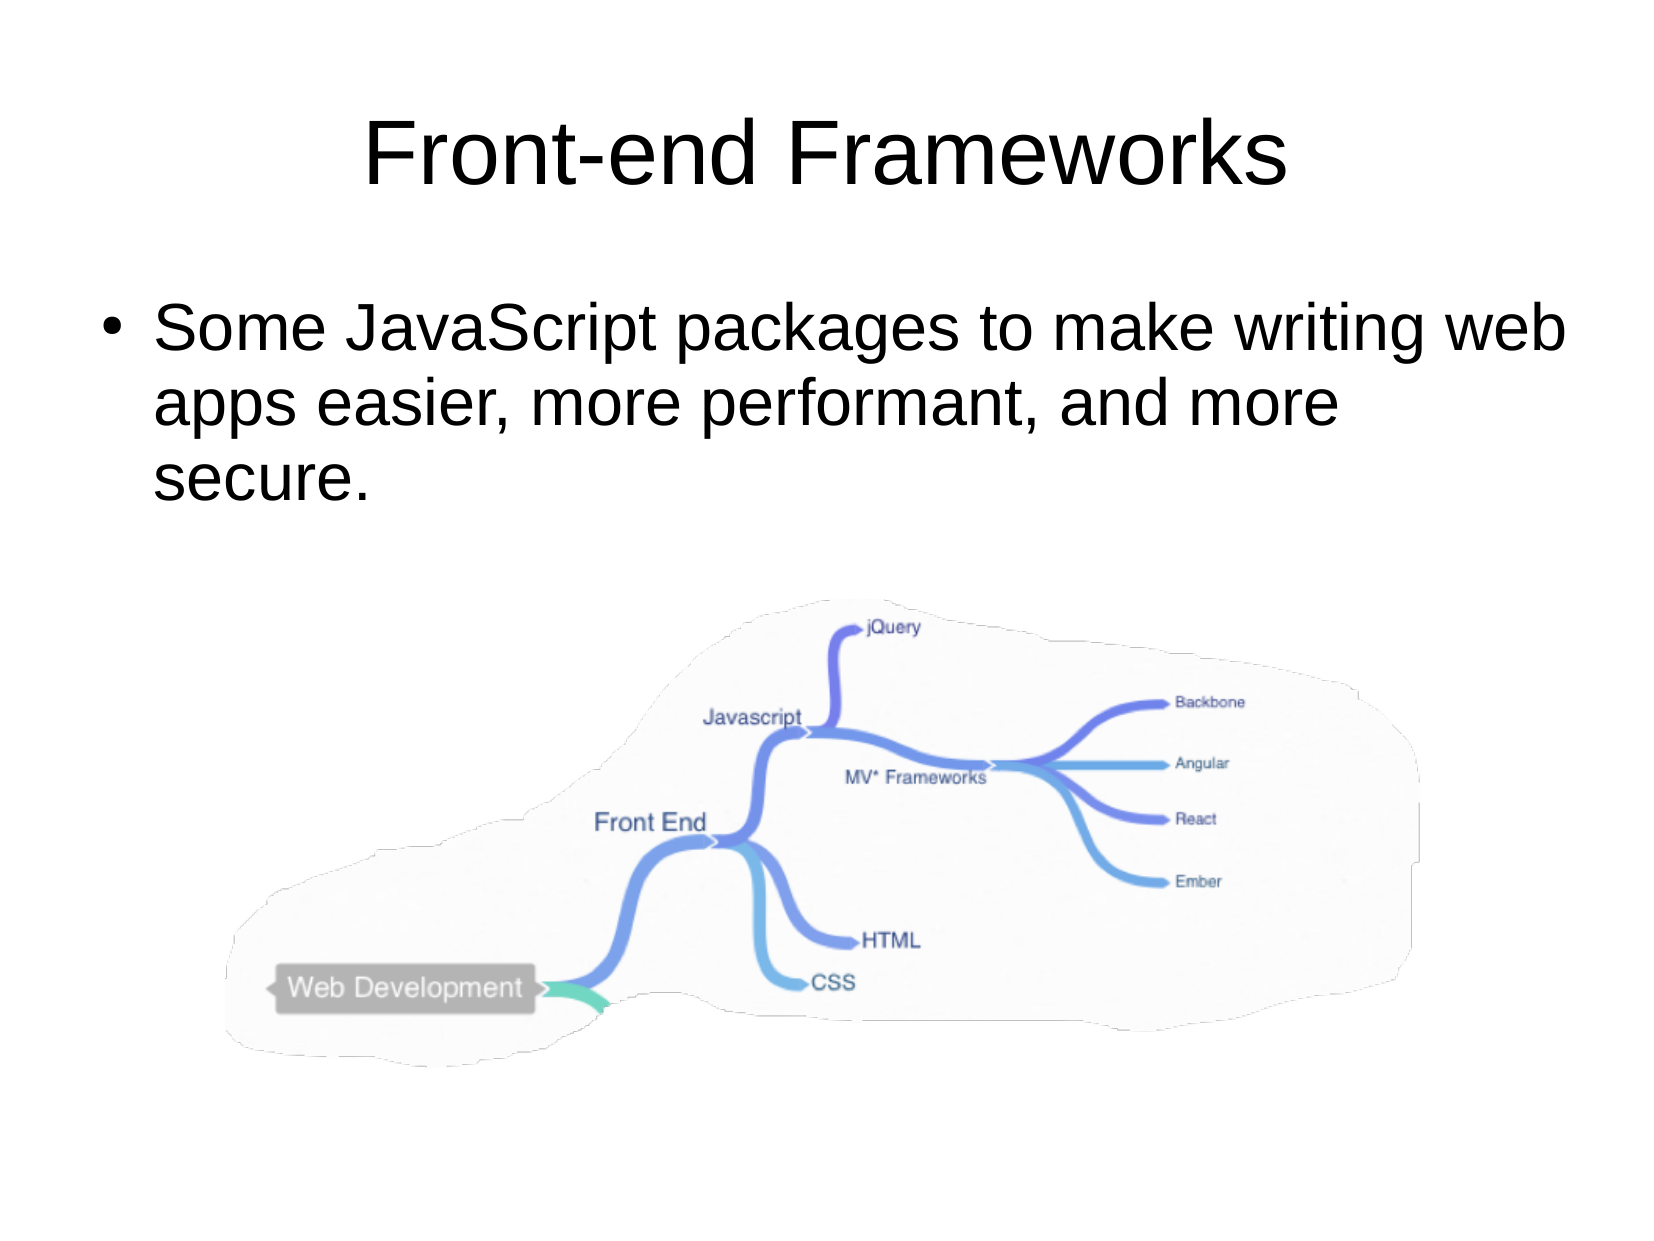

# Front-end Frameworks
Some JavaScript packages to make writing web apps easier, more performant, and more secure.